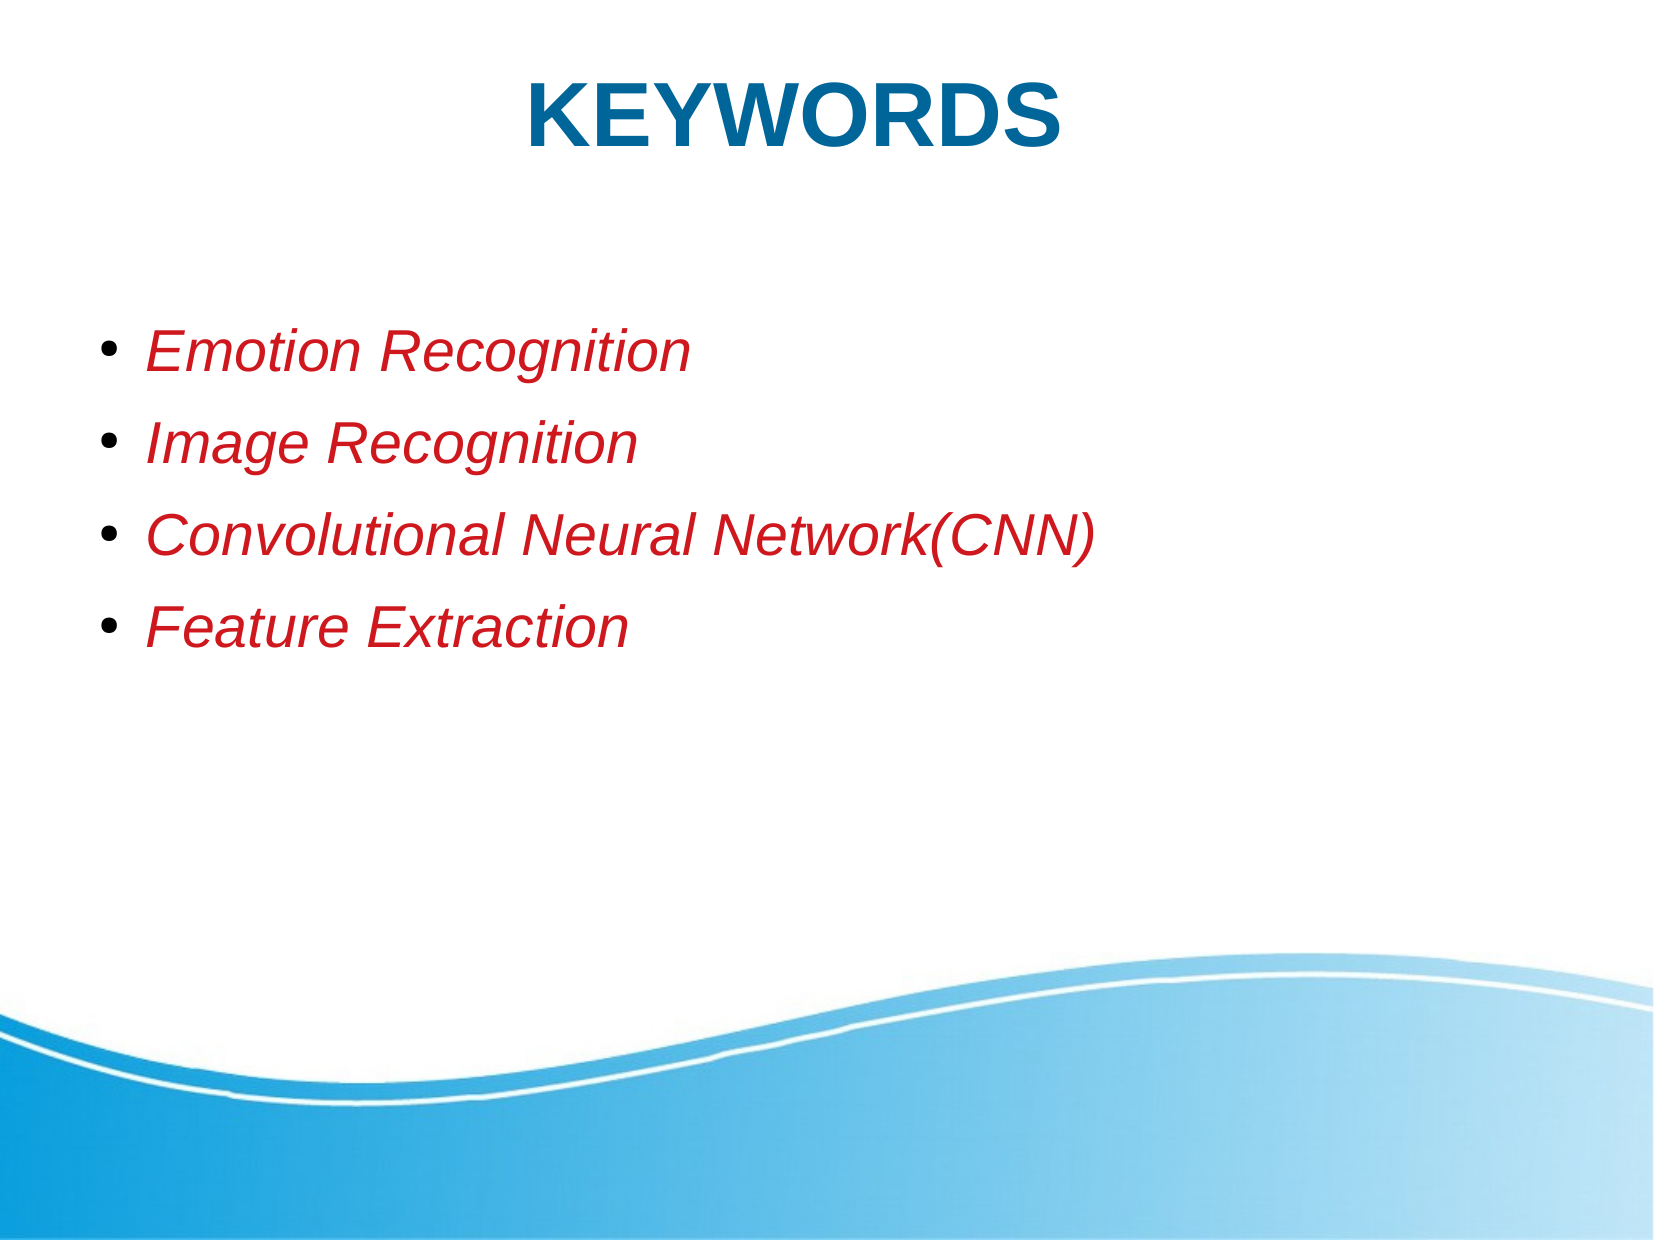

# KEYWORDS
Emotion Recognition
Image Recognition
Convolutional Neural Network(CNN)
Feature Extraction